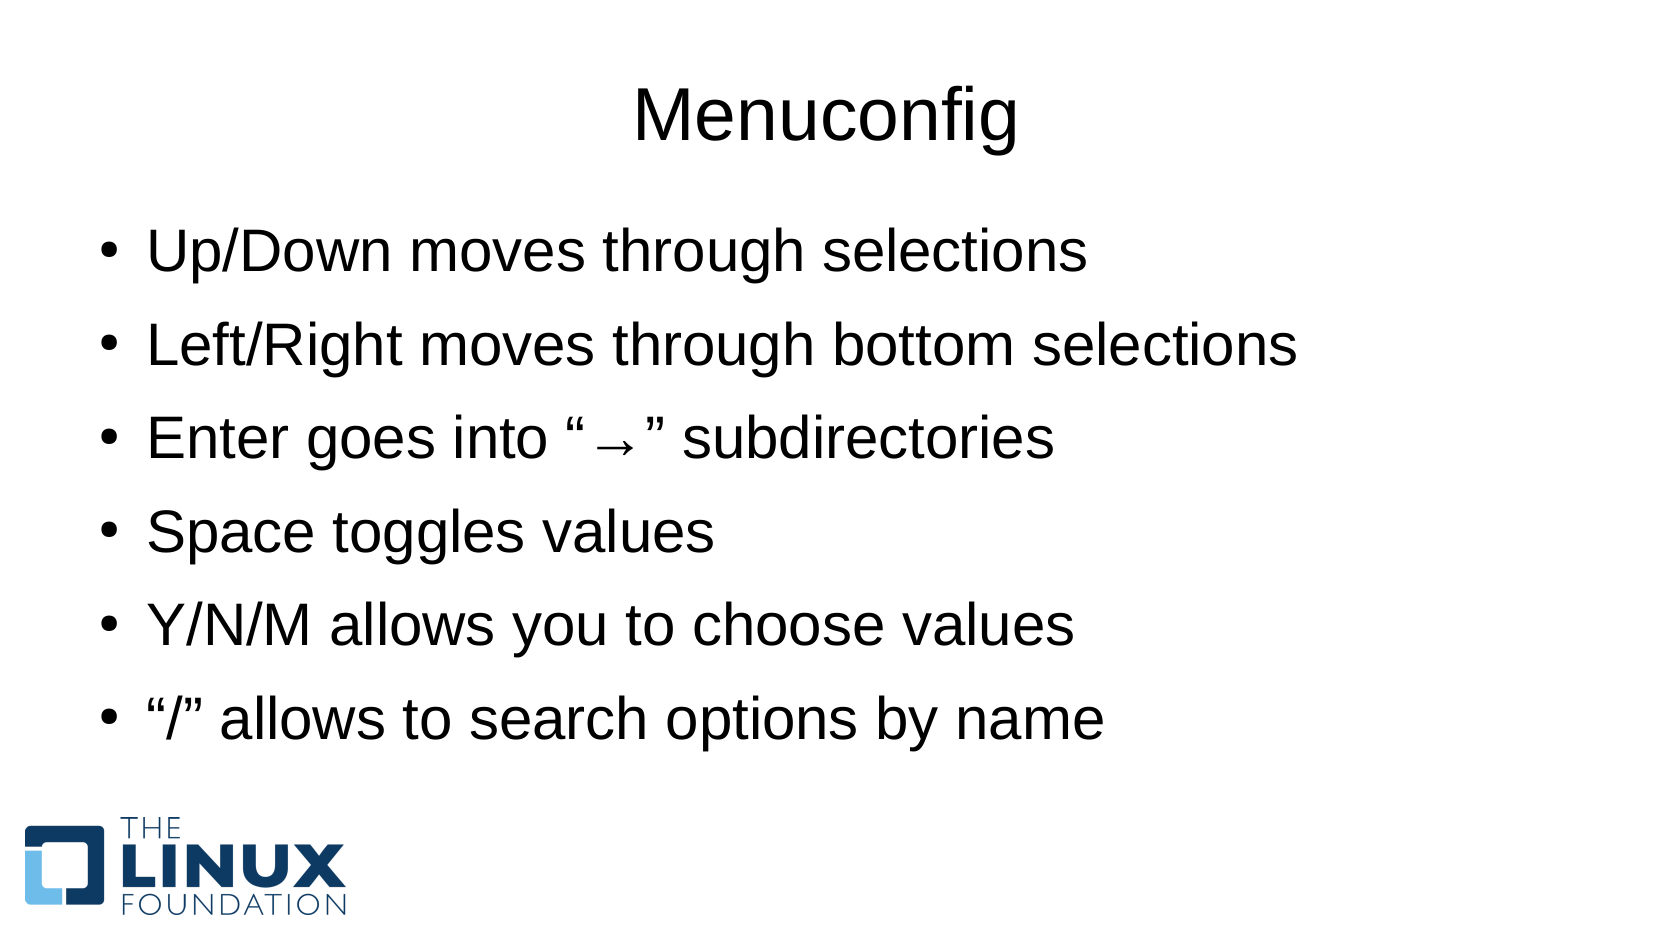

# Menuconfig
Up/Down moves through selections
Left/Right moves through bottom selections
Enter goes into “→” subdirectories
Space toggles values
Y/N/M allows you to choose values
“/” allows to search options by name